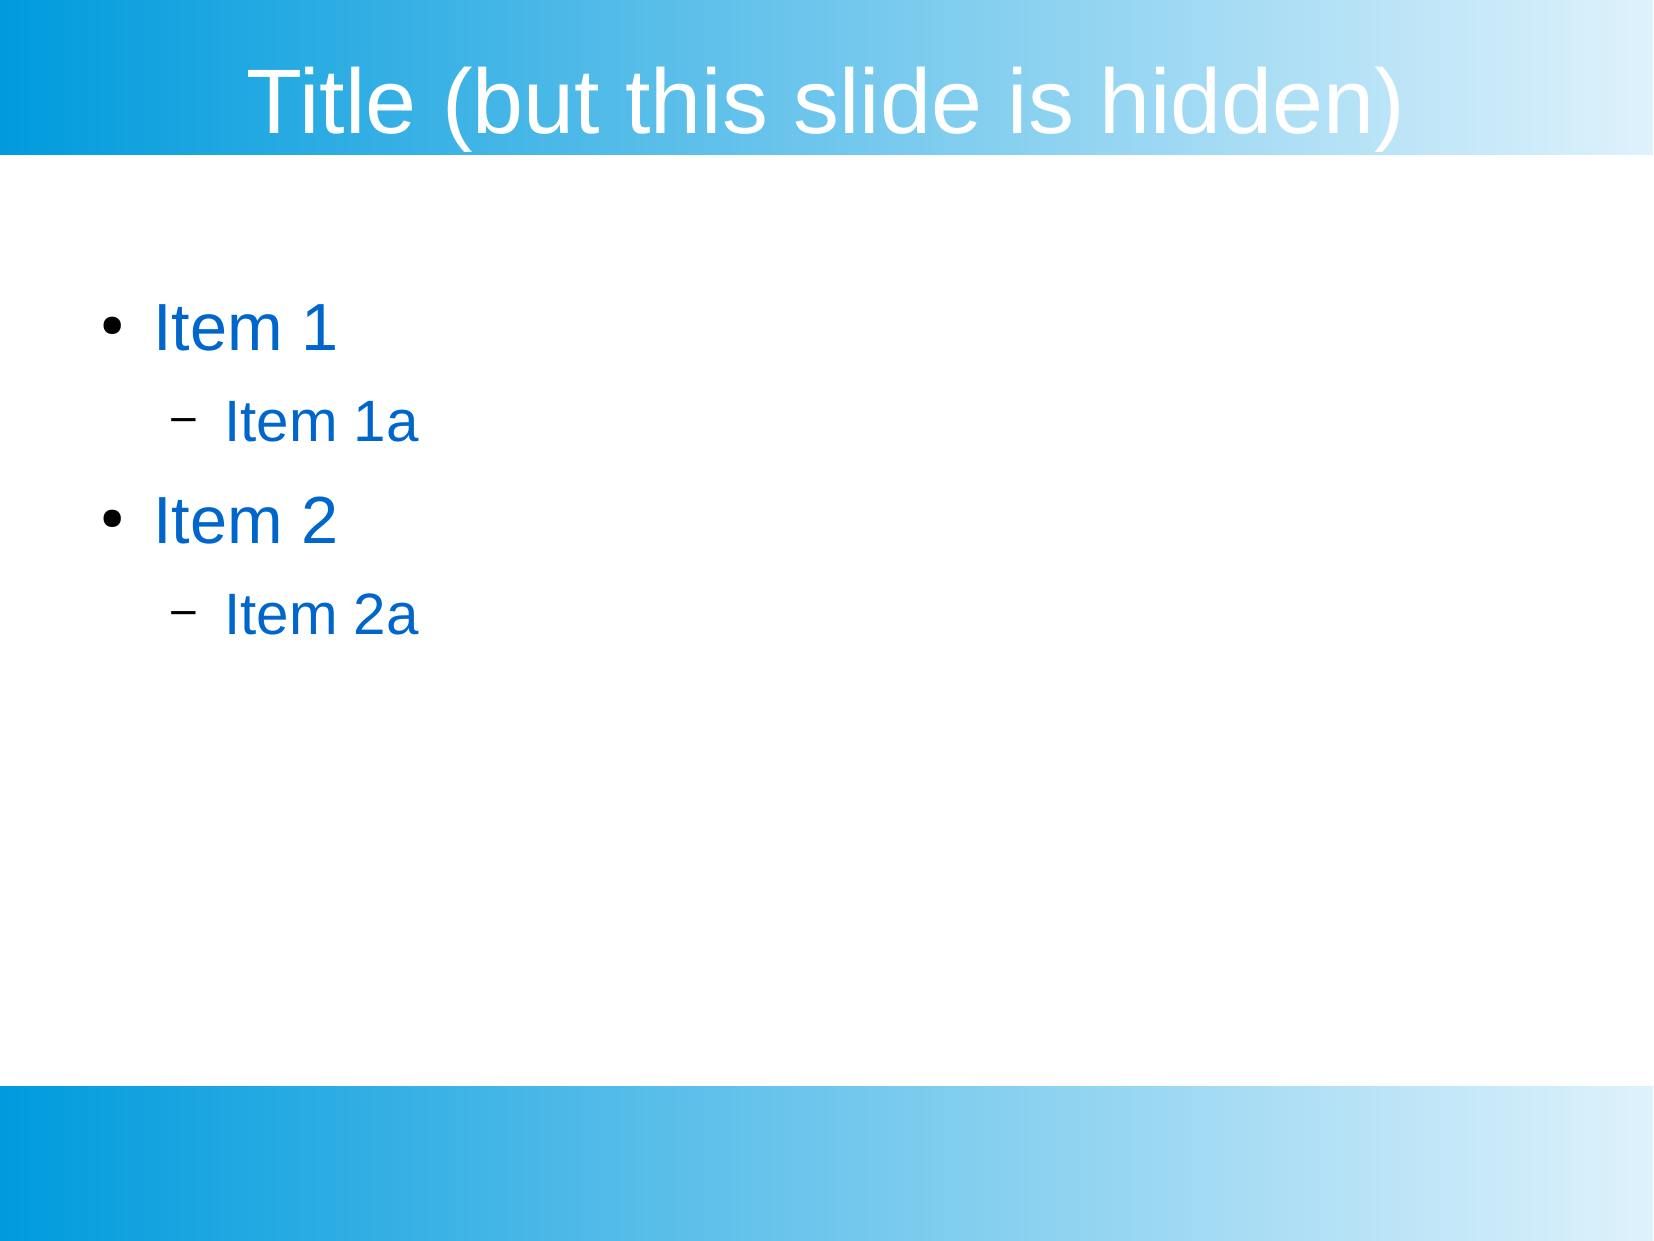

# Title (but this slide is hidden)
Item 1
Item 1a
Item 2
Item 2a